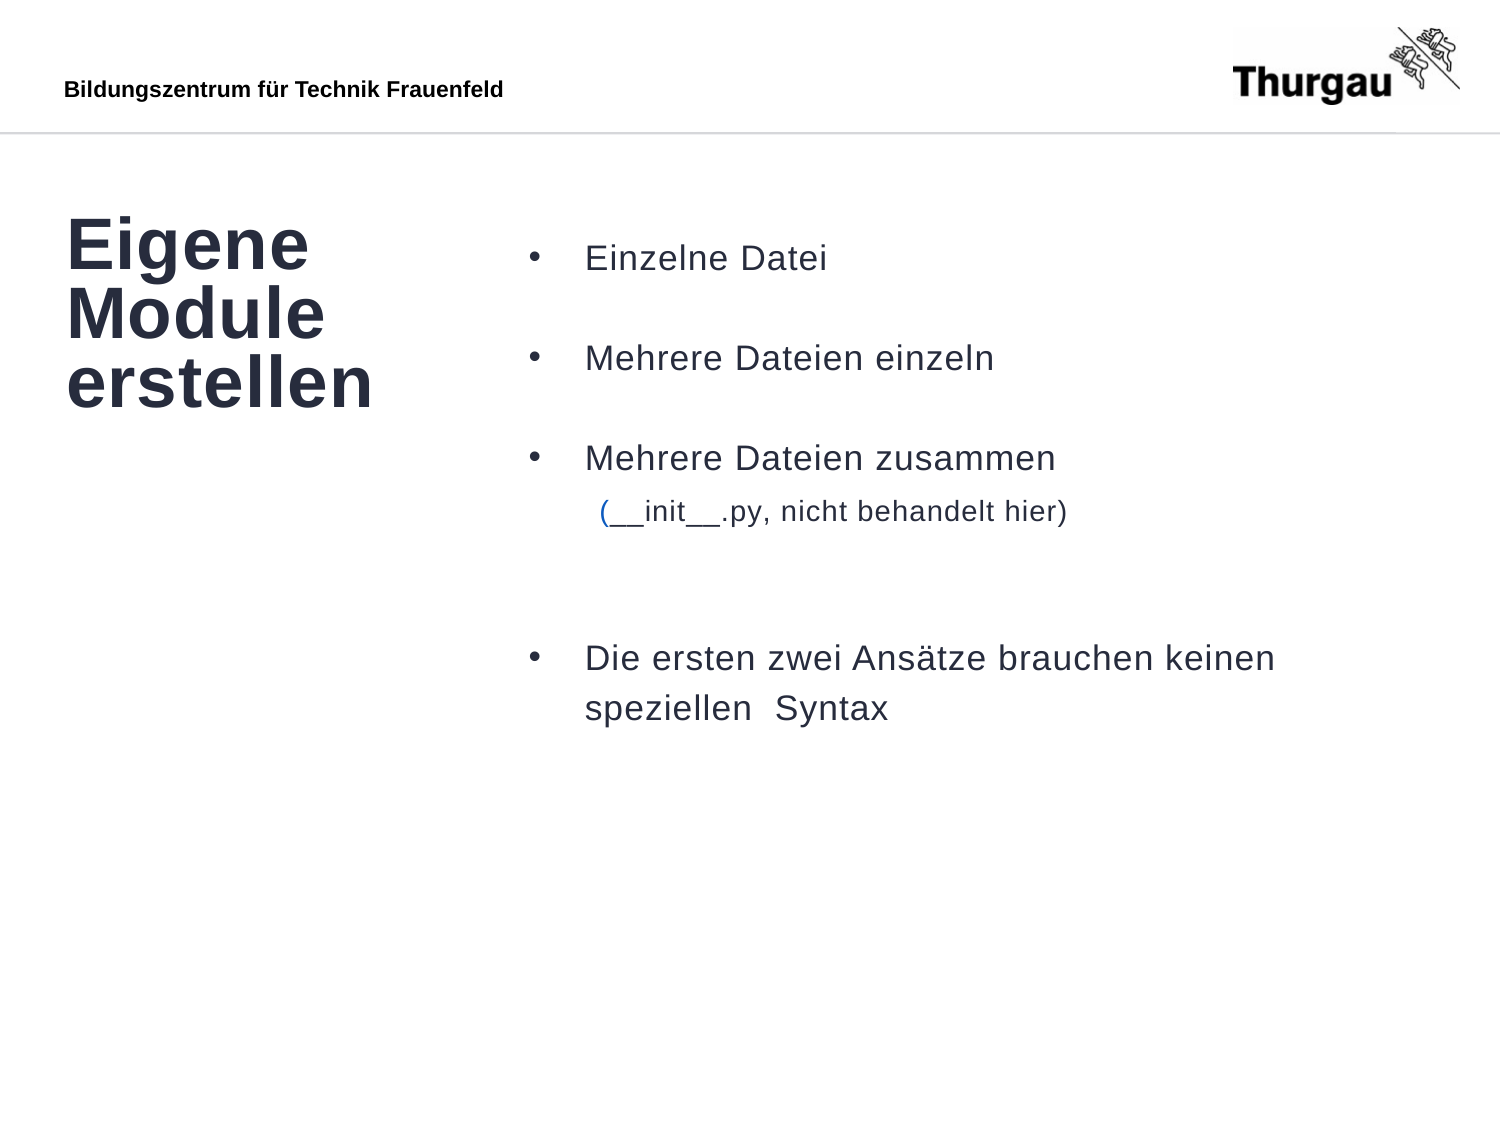

Bildungszentrum für Technik Frauenfeld
Eigene Module
erstellen
Einzelne Datei
Mehrere Dateien einzeln
Mehrere Dateien zusammen
(__init__.py, nicht behandelt hier)
Die ersten zwei Ansätze brauchen keinen speziellen Syntax